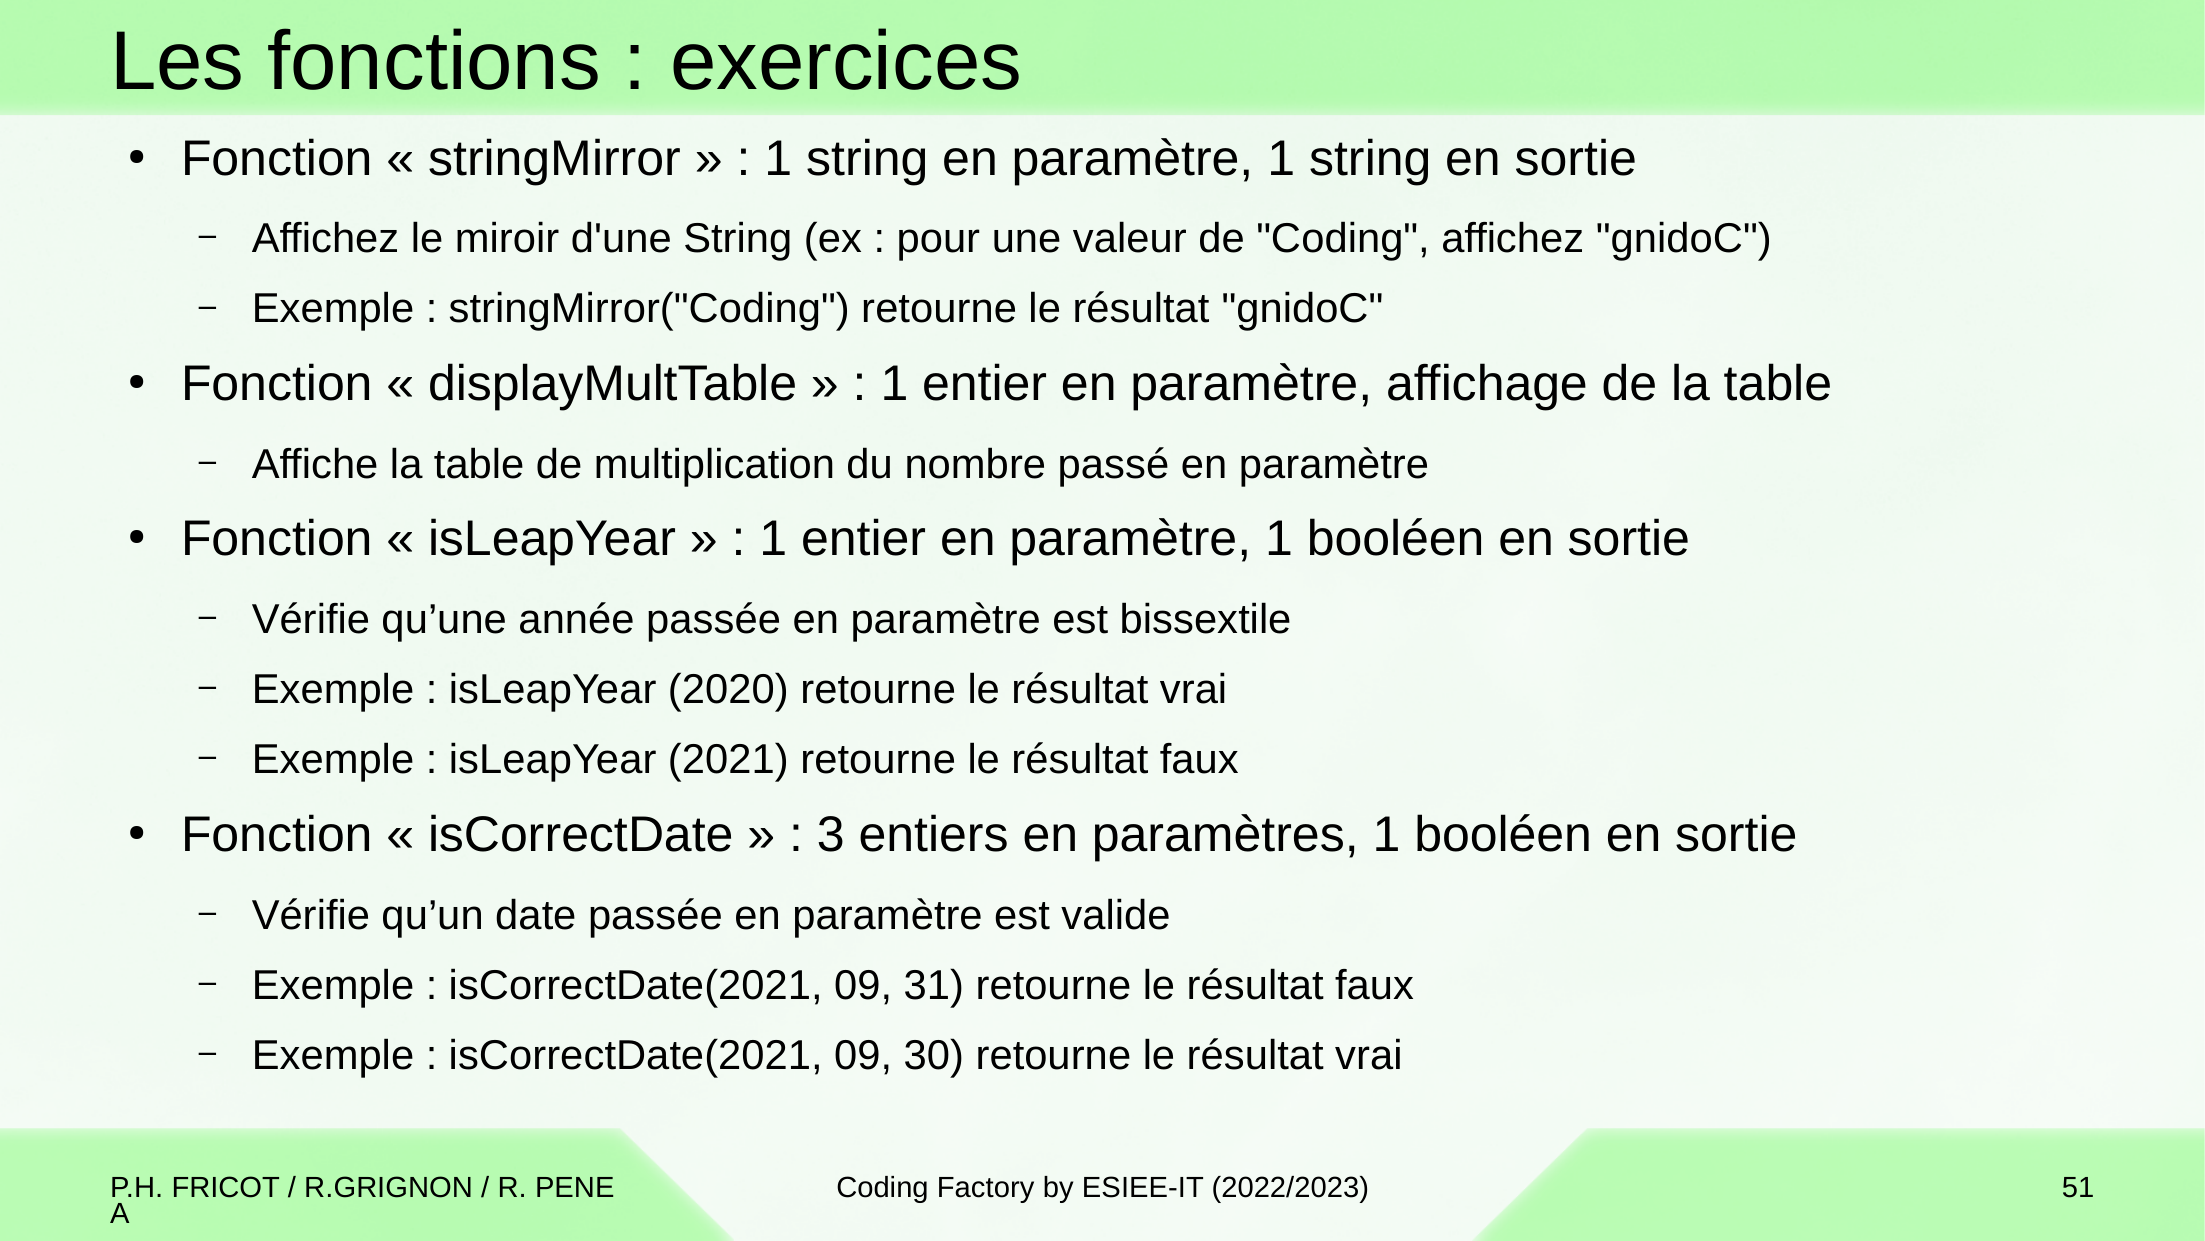

# Les fonctions : exercices
Fonction « stringMirror » : 1 string en paramètre, 1 string en sortie
Affichez le miroir d'une String (ex : pour une valeur de "Coding", affichez "gnidoC")
Exemple : stringMirror("Coding") retourne le résultat "gnidoC"
Fonction « displayMultTable » : 1 entier en paramètre, affichage de la table
Affiche la table de multiplication du nombre passé en paramètre
Fonction « isLeapYear » : 1 entier en paramètre, 1 booléen en sortie
Vérifie qu’une année passée en paramètre est bissextile
Exemple : isLeapYear (2020) retourne le résultat vrai
Exemple : isLeapYear (2021) retourne le résultat faux
Fonction « isCorrectDate » : 3 entiers en paramètres, 1 booléen en sortie
Vérifie qu’un date passée en paramètre est valide
Exemple : isCorrectDate(2021, 09, 31) retourne le résultat faux
Exemple : isCorrectDate(2021, 09, 30) retourne le résultat vrai
P.H. FRICOT / R.GRIGNON / R. PENEA
Coding Factory by ESIEE-IT (2022/2023)
51